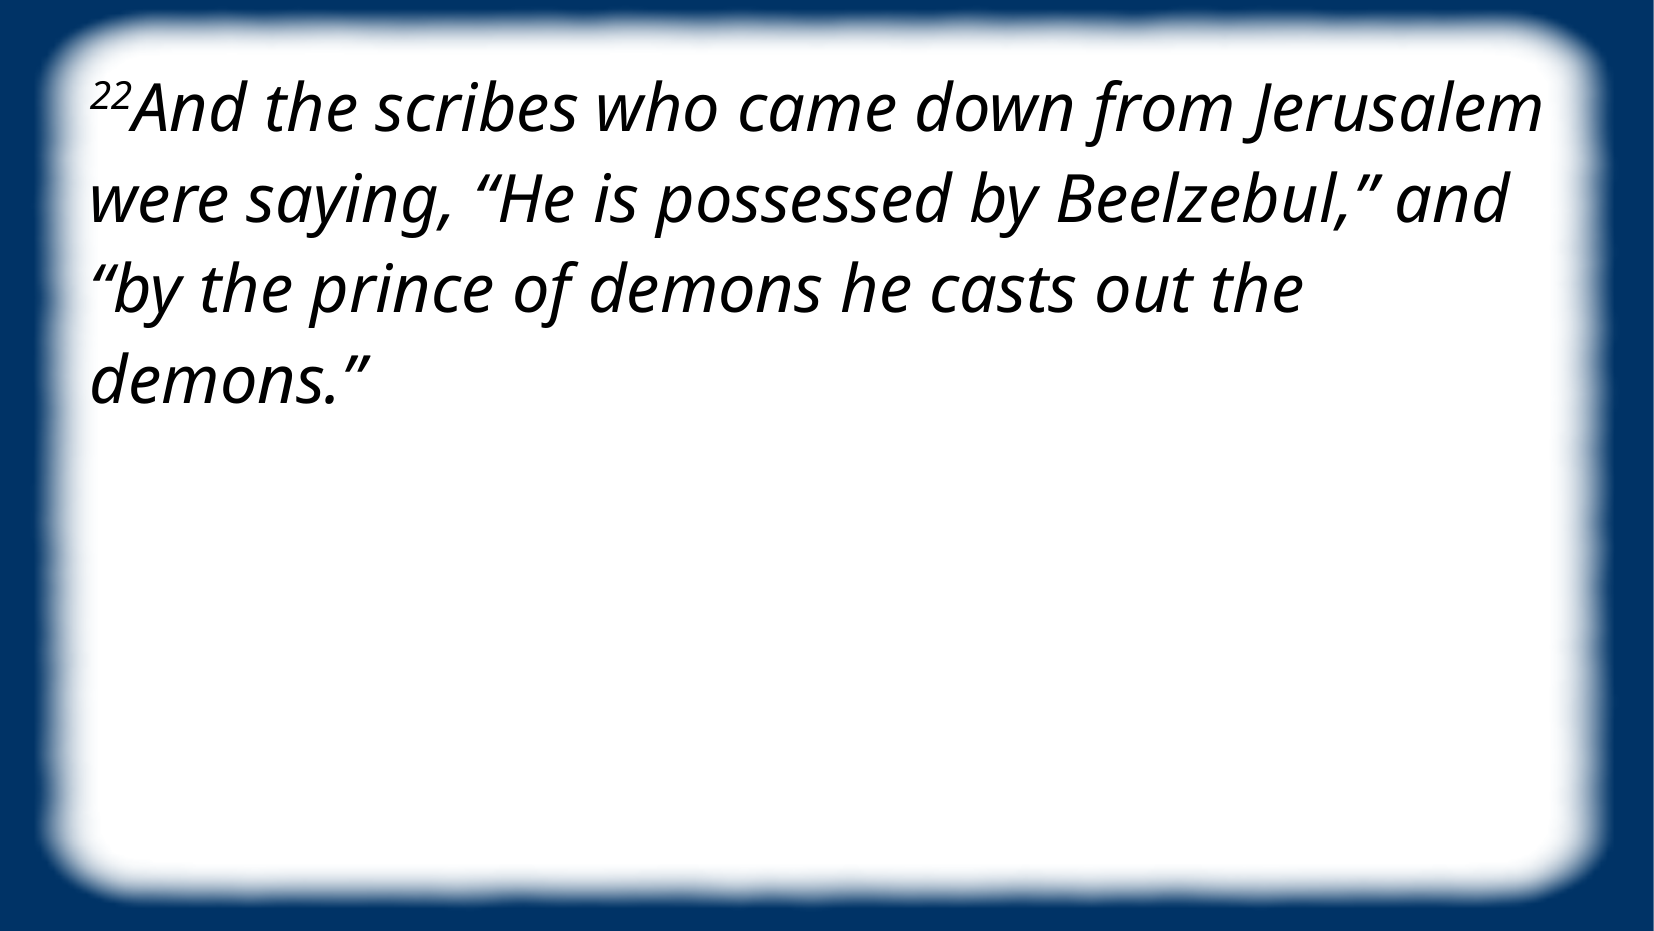

22And the scribes who came down from Jerusalem were saying, “He is possessed by Beelzebul,” and “by the prince of demons he casts out the demons.”